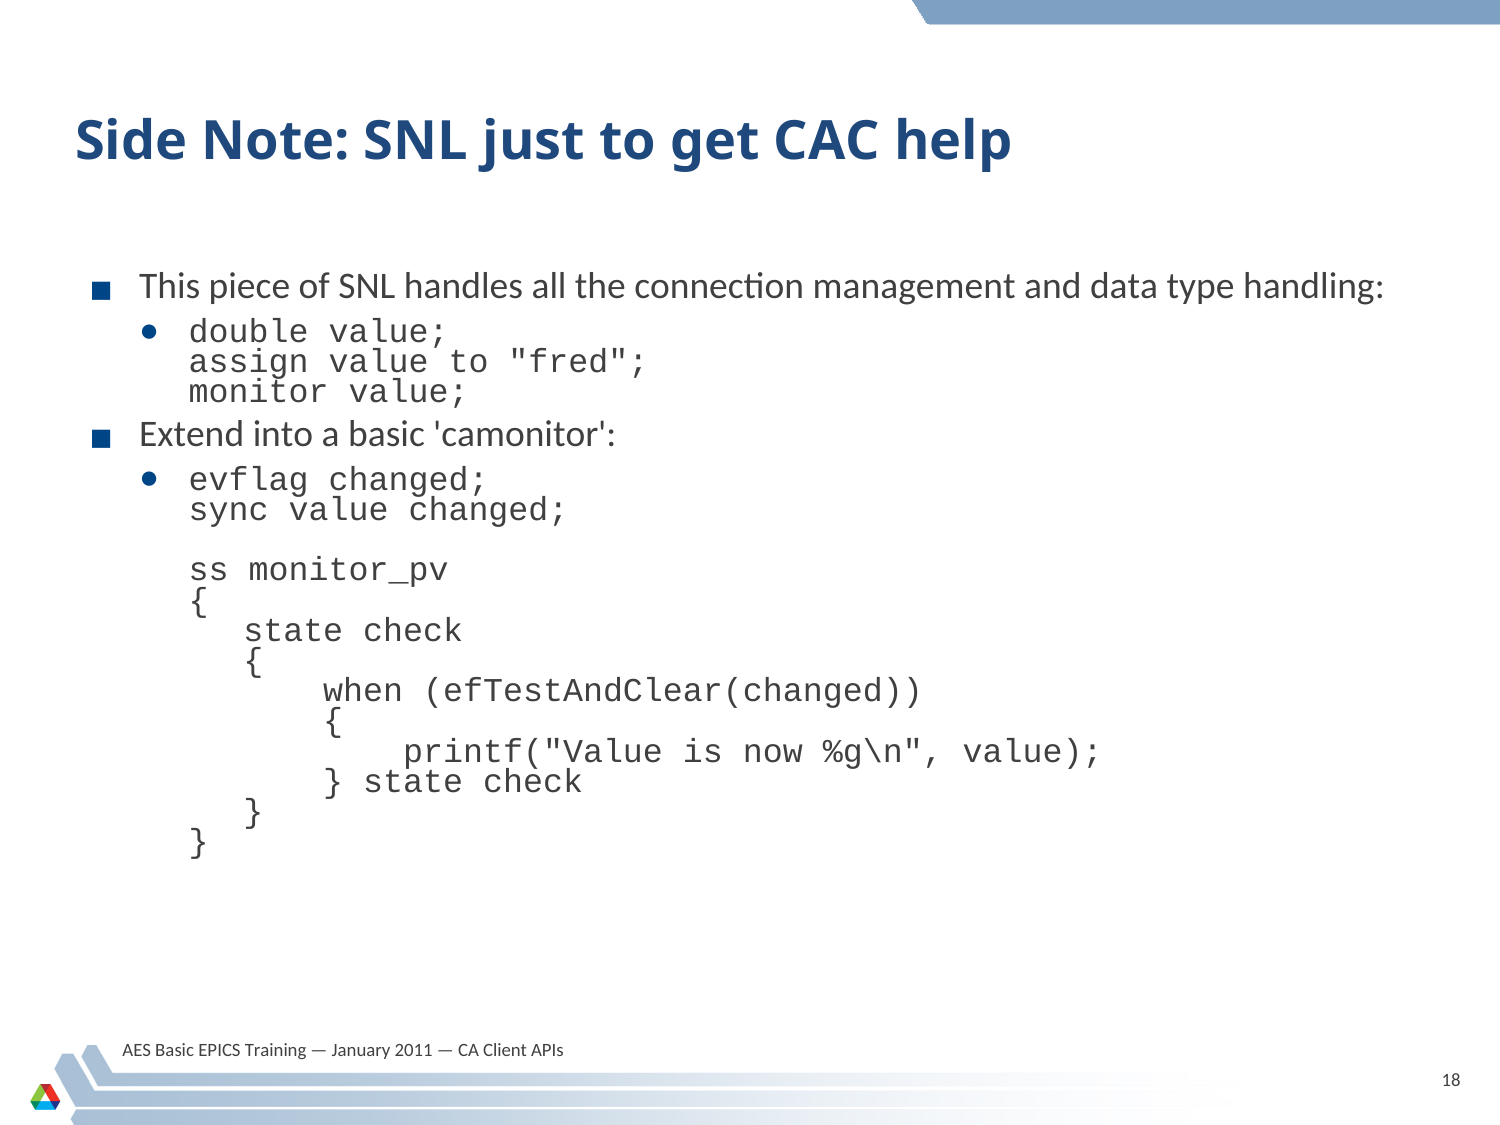

# Side Note: SNL just to get CAC help
This piece of SNL handles all the connection management and data type handling:
double value;
assign value to "fred";
monitor value;
Extend into a basic 'camonitor':
evflag changed;
sync value changed;
ss monitor_pv
{
	state check
	{
	 when (efTestAndClear(changed))
	 {
	 printf("Value is now %g\n", value);
	 } state check
	}
}
AES Basic EPICS Training — January 2011 — CA Client APIs
18